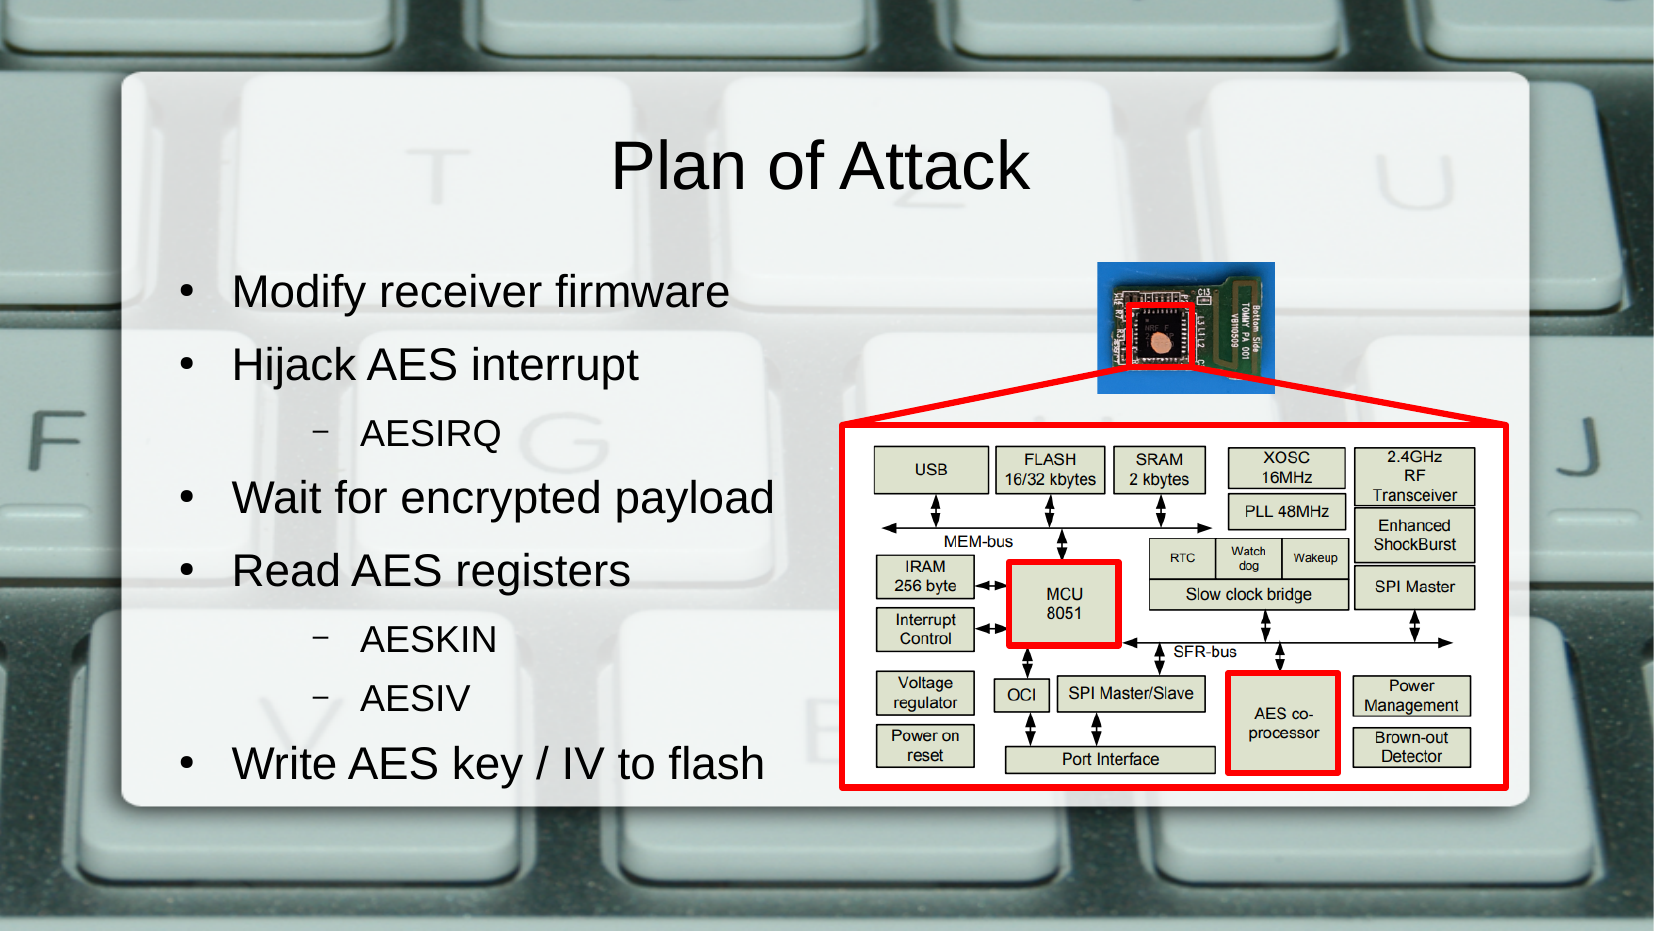

Plan of Attack
# Modify receiver firmware
Hijack AES interrupt
AESIRQ
Wait for encrypted payload
Read AES registers
AESKIN
AESIV
Write AES key / IV to flash